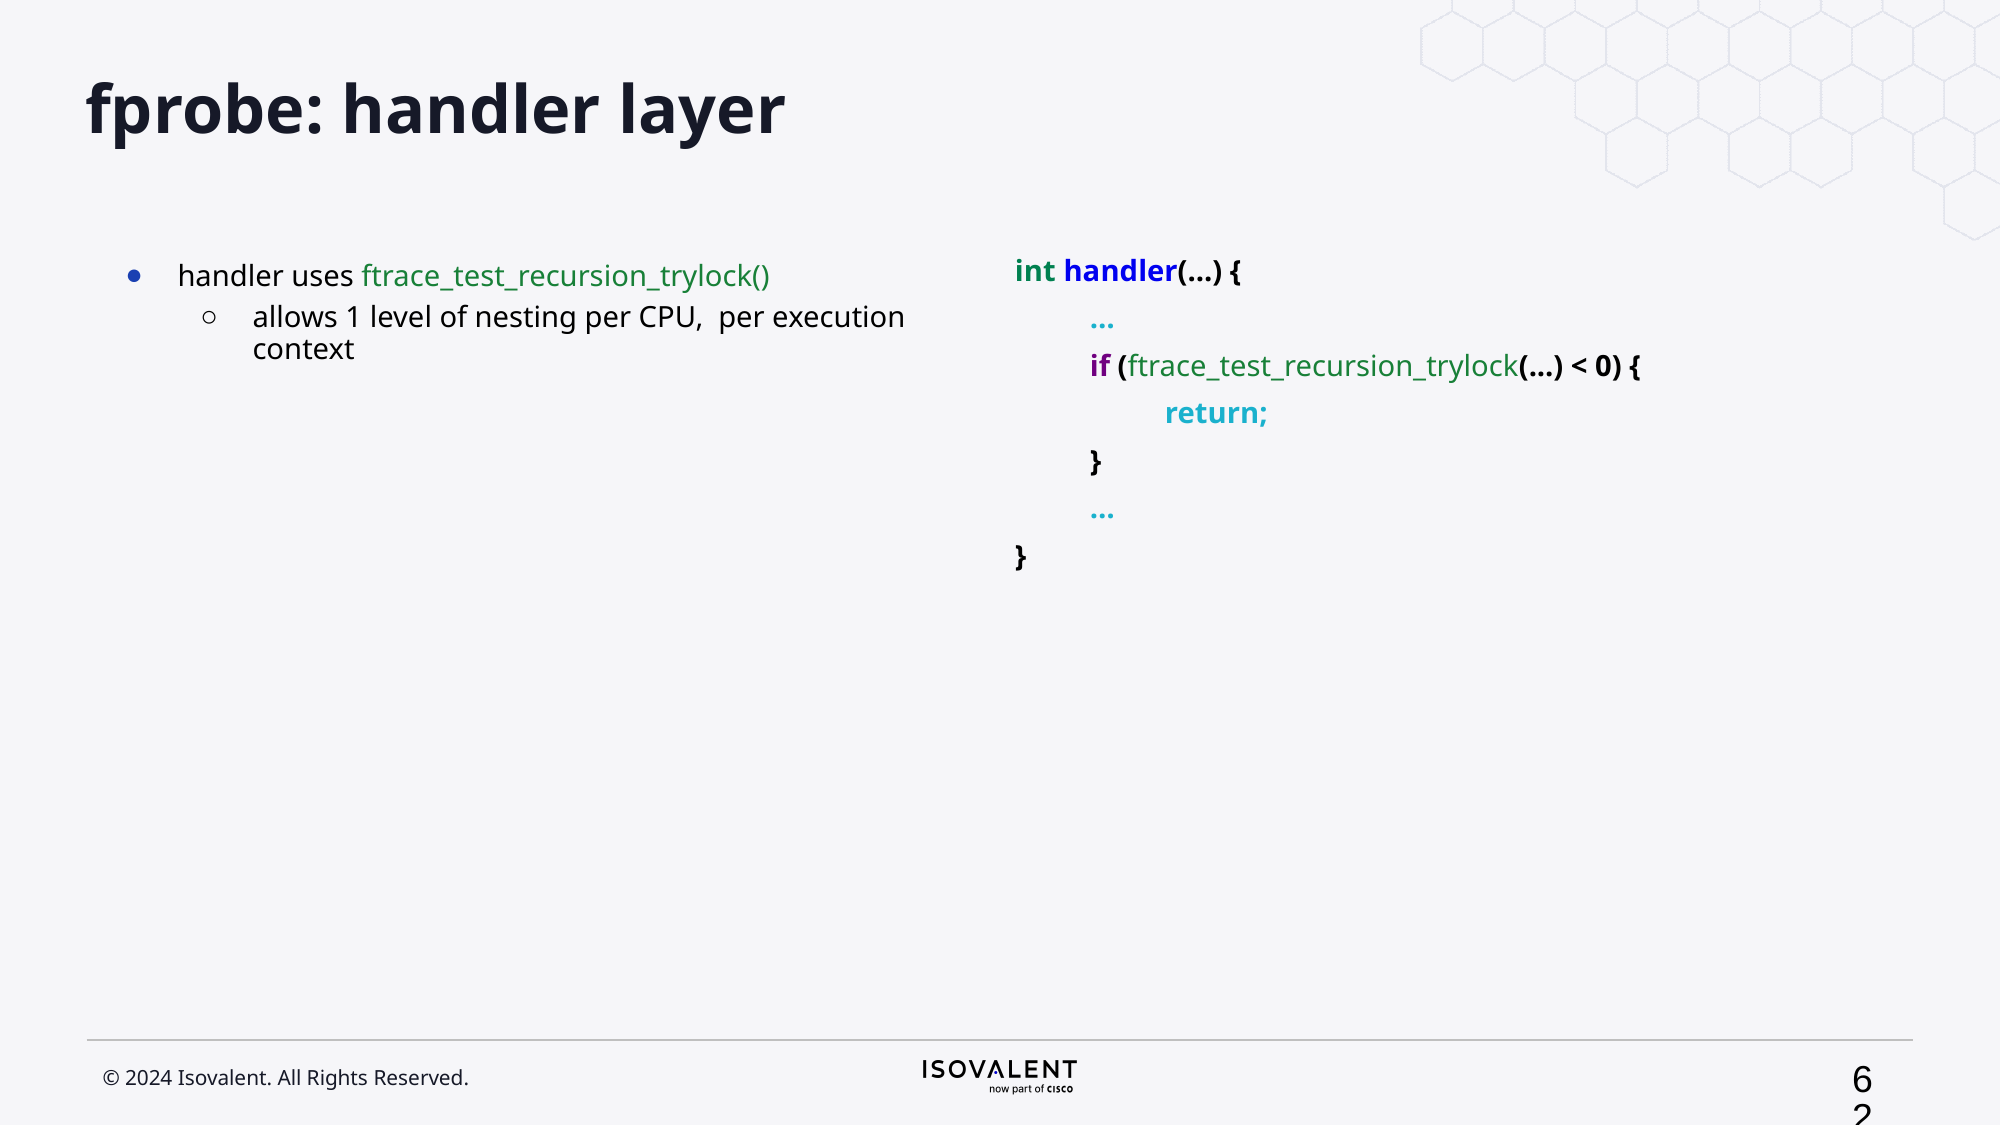

# fprobe: handler layer
handler uses ftrace_test_recursion_trylock()
allows 1 level of nesting per CPU, per execution context
int handler(...) {
	…
if (ftrace_test_recursion_trylock(...) < 0) {
	return;
}
…
}